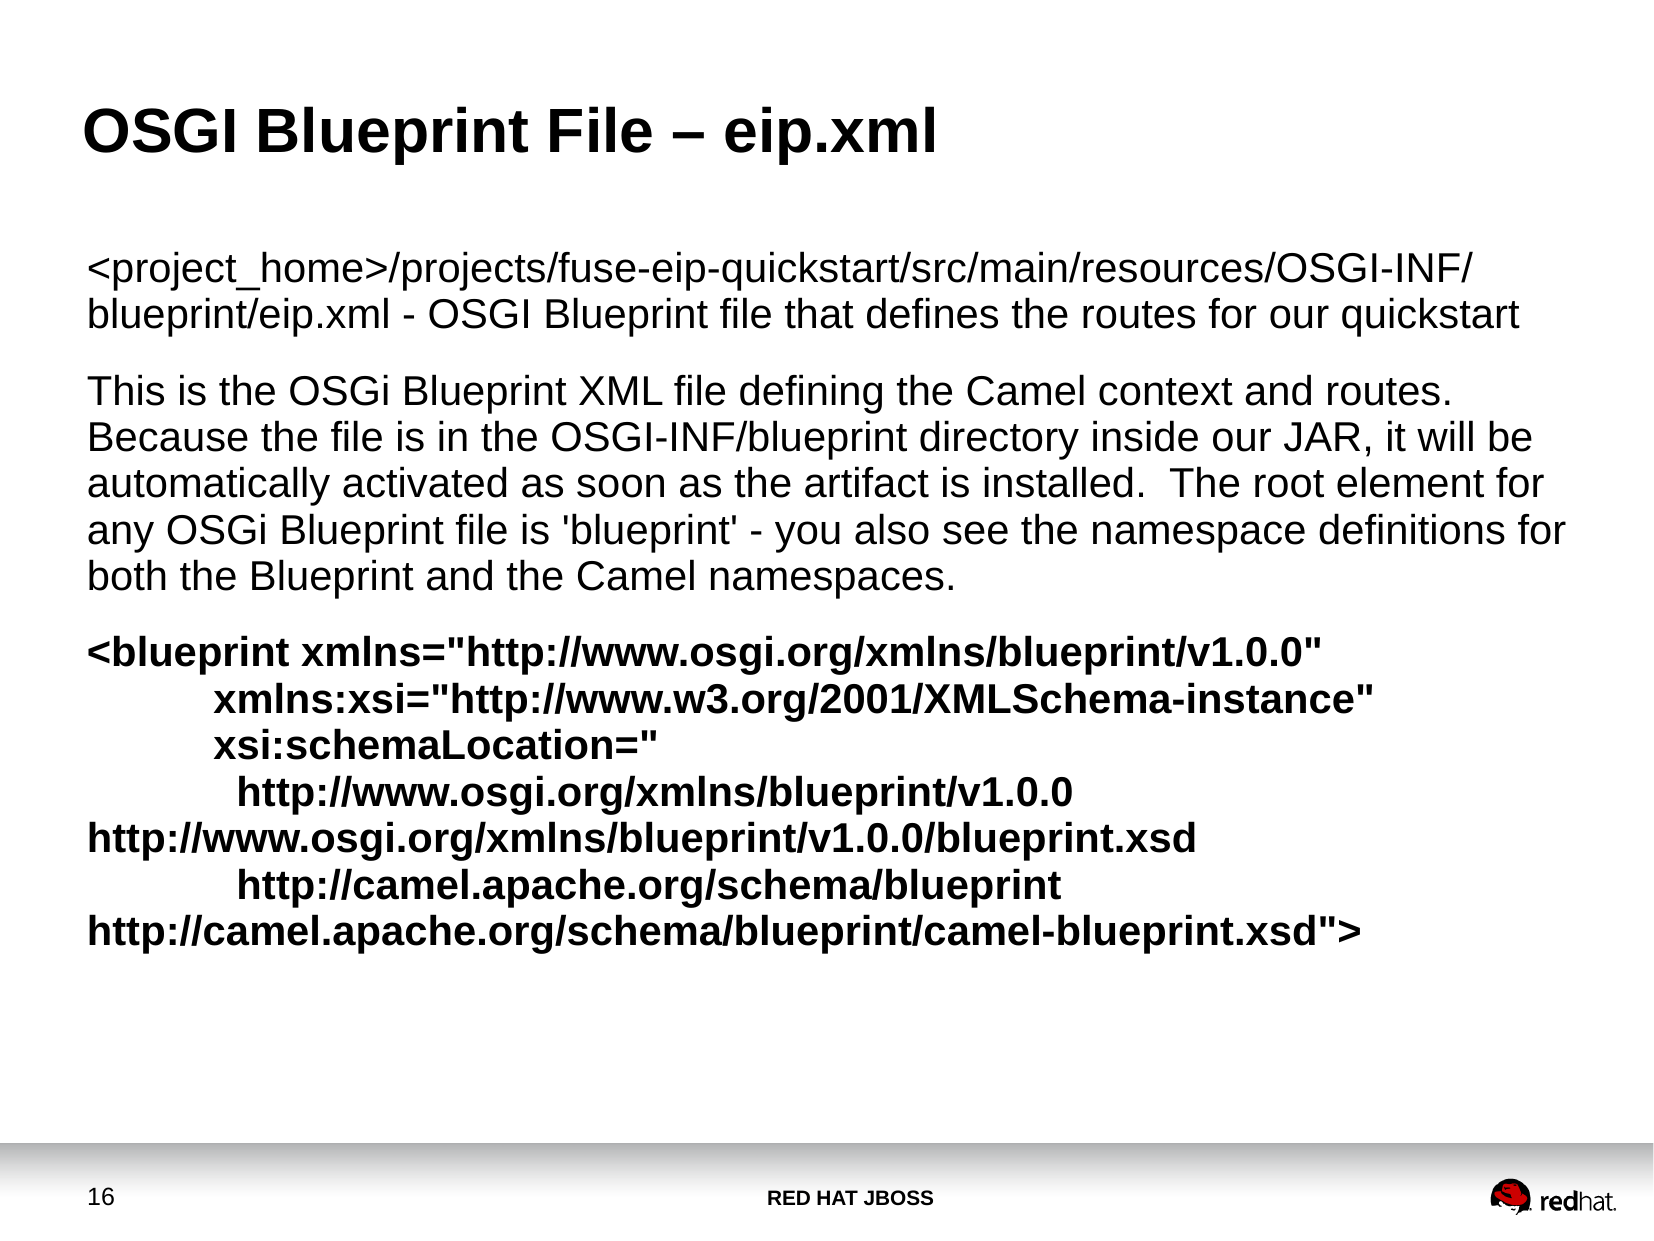

# OSGI Blueprint File – eip.xml
<project_home>/projects/fuse-eip-quickstart/src/main/resources/OSGI-INF/blueprint/eip.xml - OSGI Blueprint file that defines the routes for our quickstart
This is the OSGi Blueprint XML file defining the Camel context and routes. Because the file is in the OSGI-INF/blueprint directory inside our JAR, it will be automatically activated as soon as the artifact is installed. The root element for any OSGi Blueprint file is 'blueprint' - you also see the namespace definitions for both the Blueprint and the Camel namespaces.
<blueprint xmlns="http://www.osgi.org/xmlns/blueprint/v1.0.0"
 xmlns:xsi="http://www.w3.org/2001/XMLSchema-instance"
 xsi:schemaLocation="
 http://www.osgi.org/xmlns/blueprint/v1.0.0 http://www.osgi.org/xmlns/blueprint/v1.0.0/blueprint.xsd
 http://camel.apache.org/schema/blueprint http://camel.apache.org/schema/blueprint/camel-blueprint.xsd">